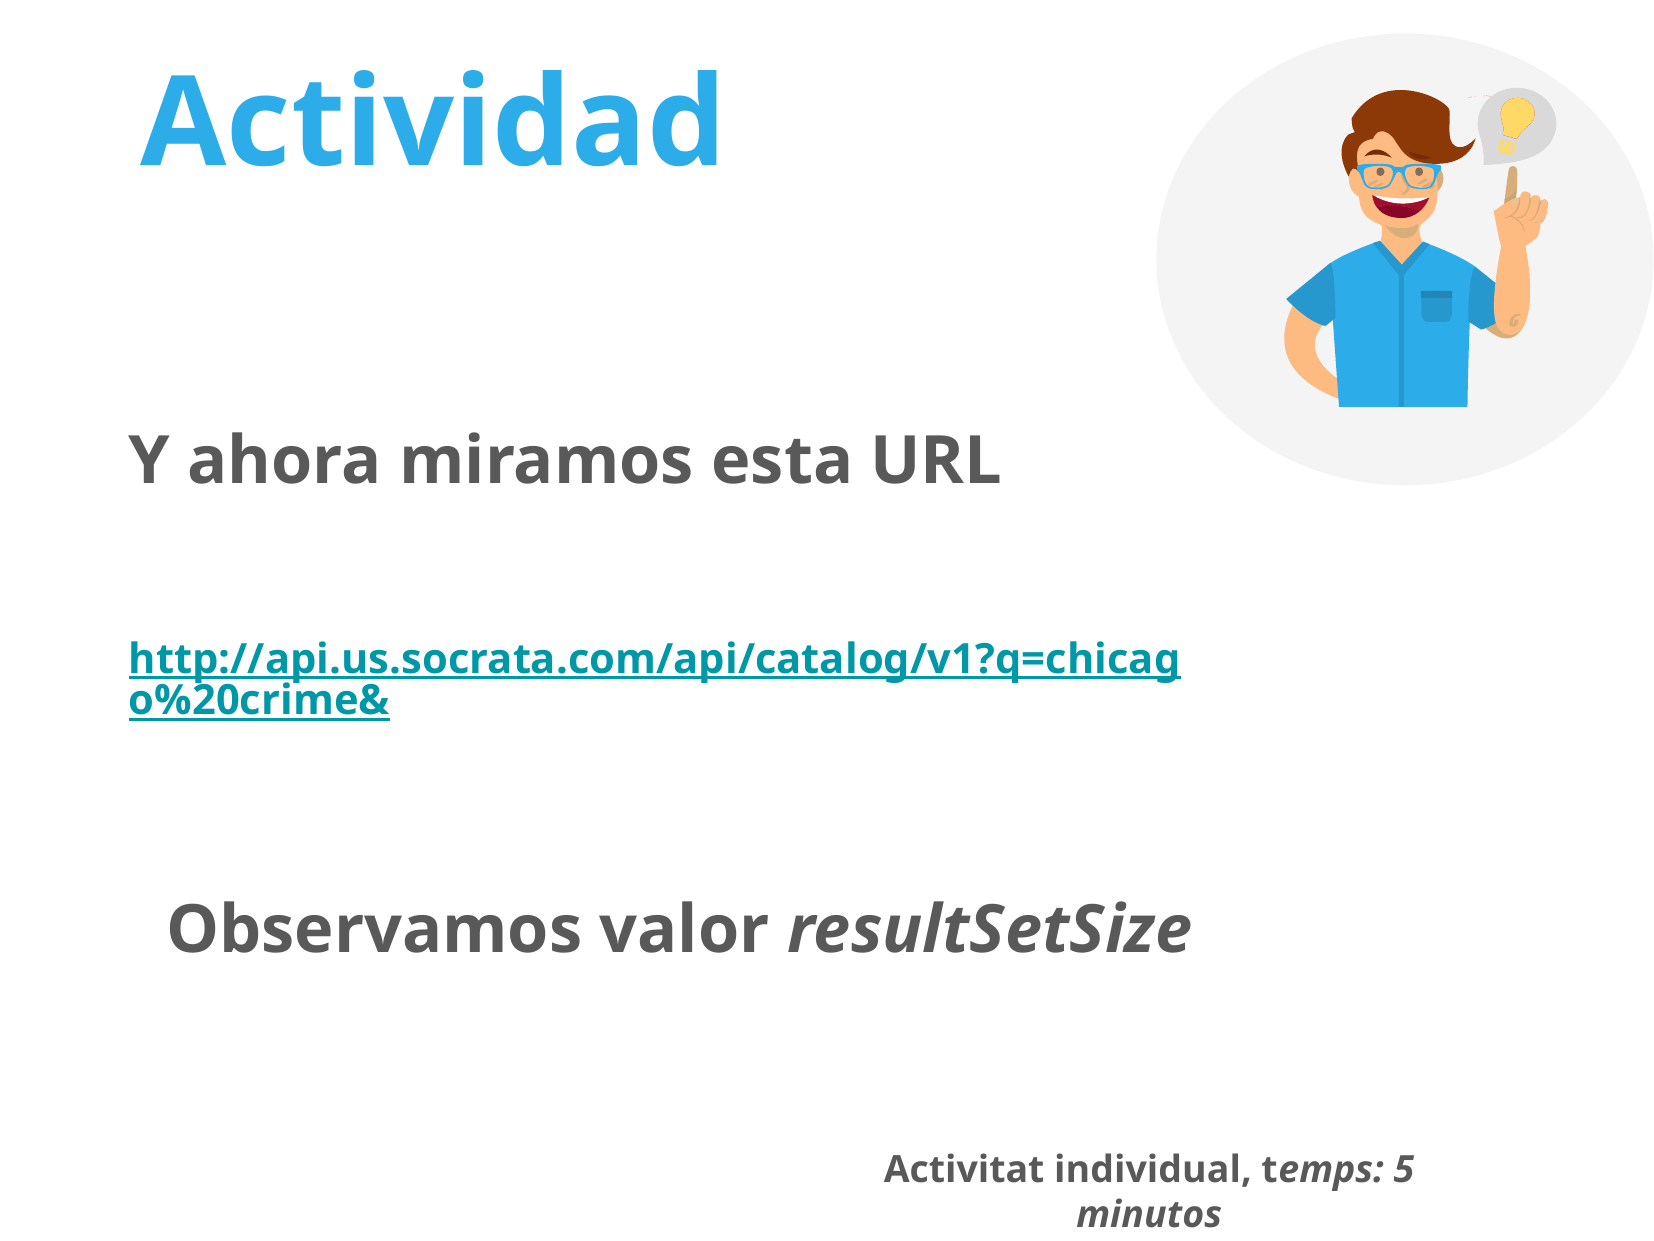

Actividad
Y ahora miramos esta URL
http://api.us.socrata.com/api/catalog/v1?q=chicago%20crime&
Observamos valor resultSetSize
Activitat individual, temps: 5 minutos